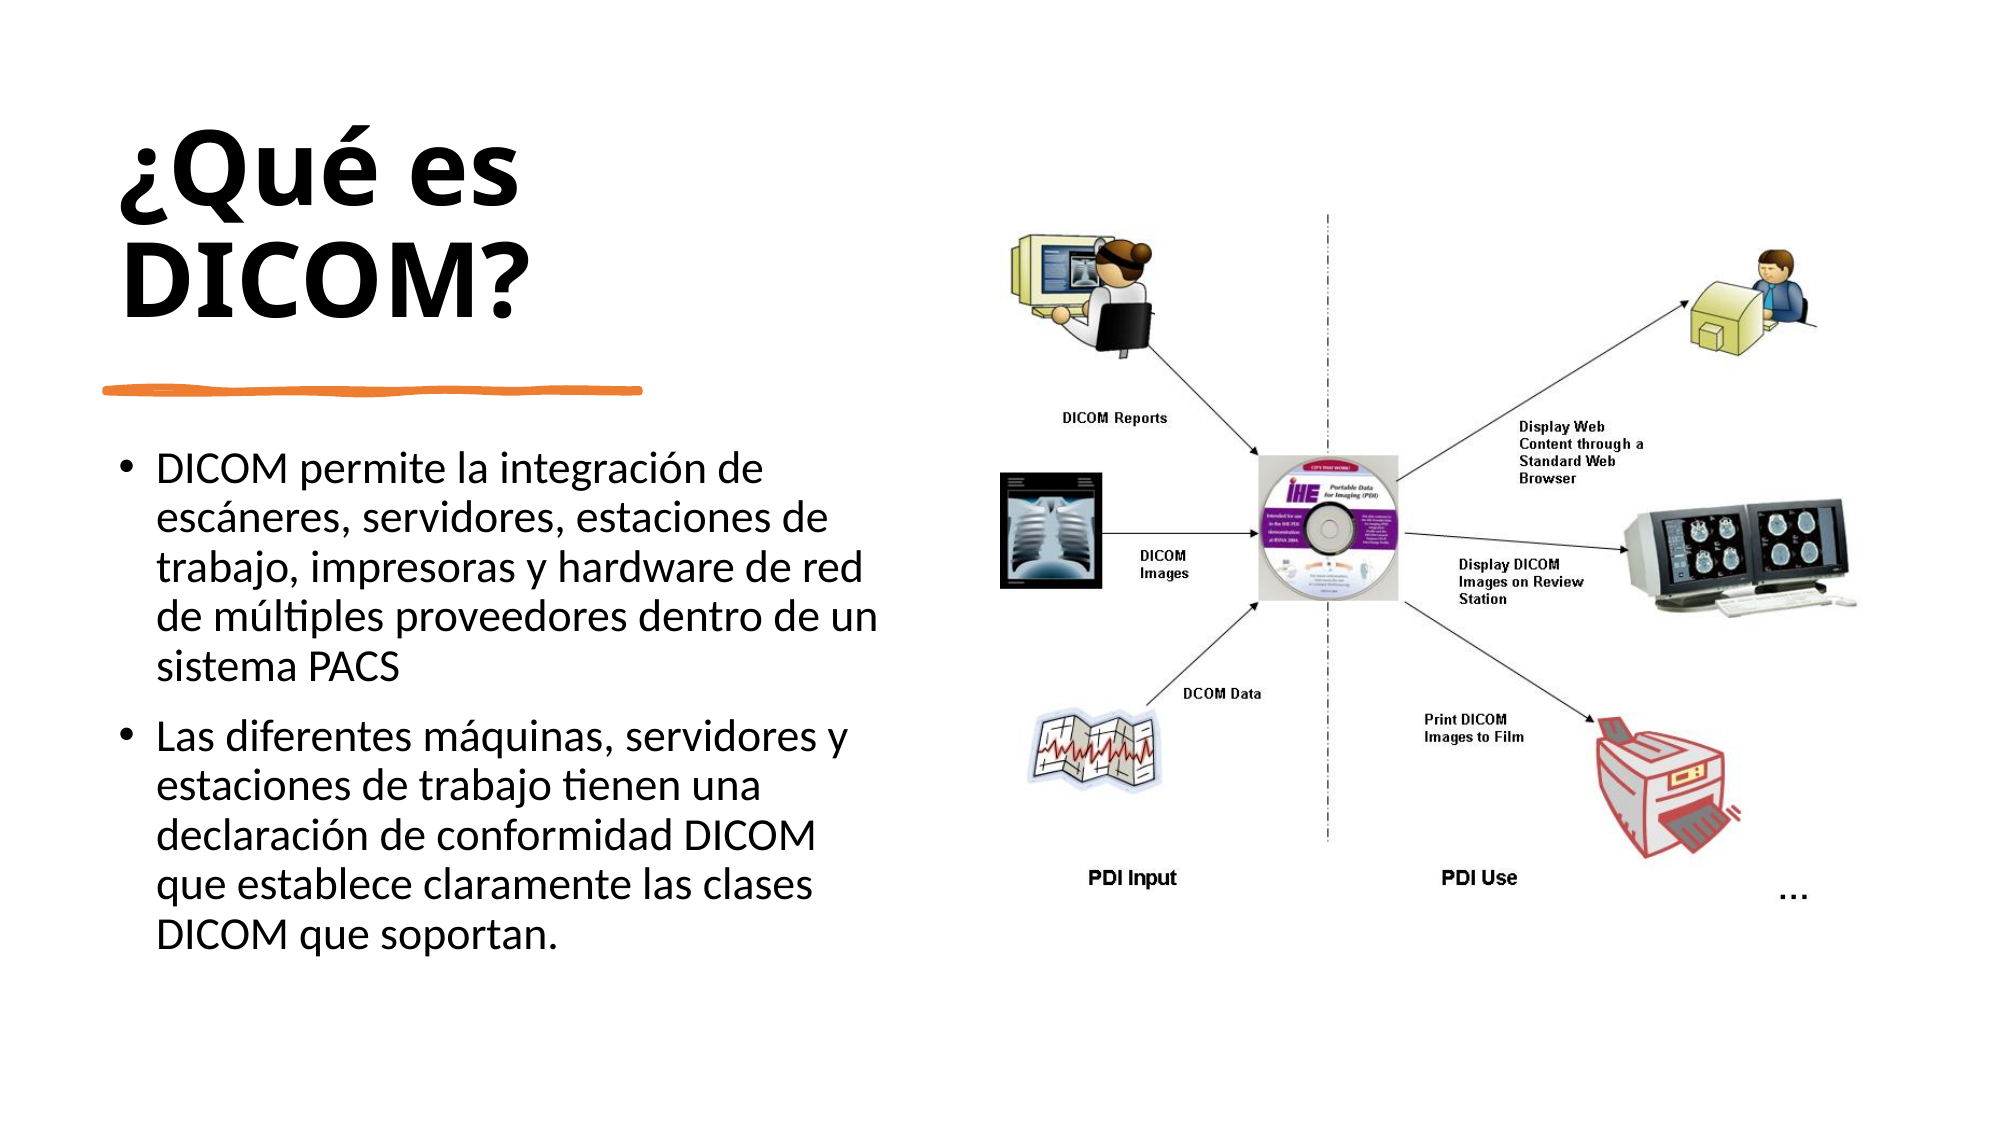

# ¿Qué es DICOM?
DICOM permite la integración de escáneres, servidores, estaciones de trabajo, impresoras y hardware de red de múltiples proveedores dentro de un sistema PACS
Las diferentes máquinas, servidores y estaciones de trabajo tienen una declaración de conformidad DICOM que establece claramente las clases DICOM que soportan.